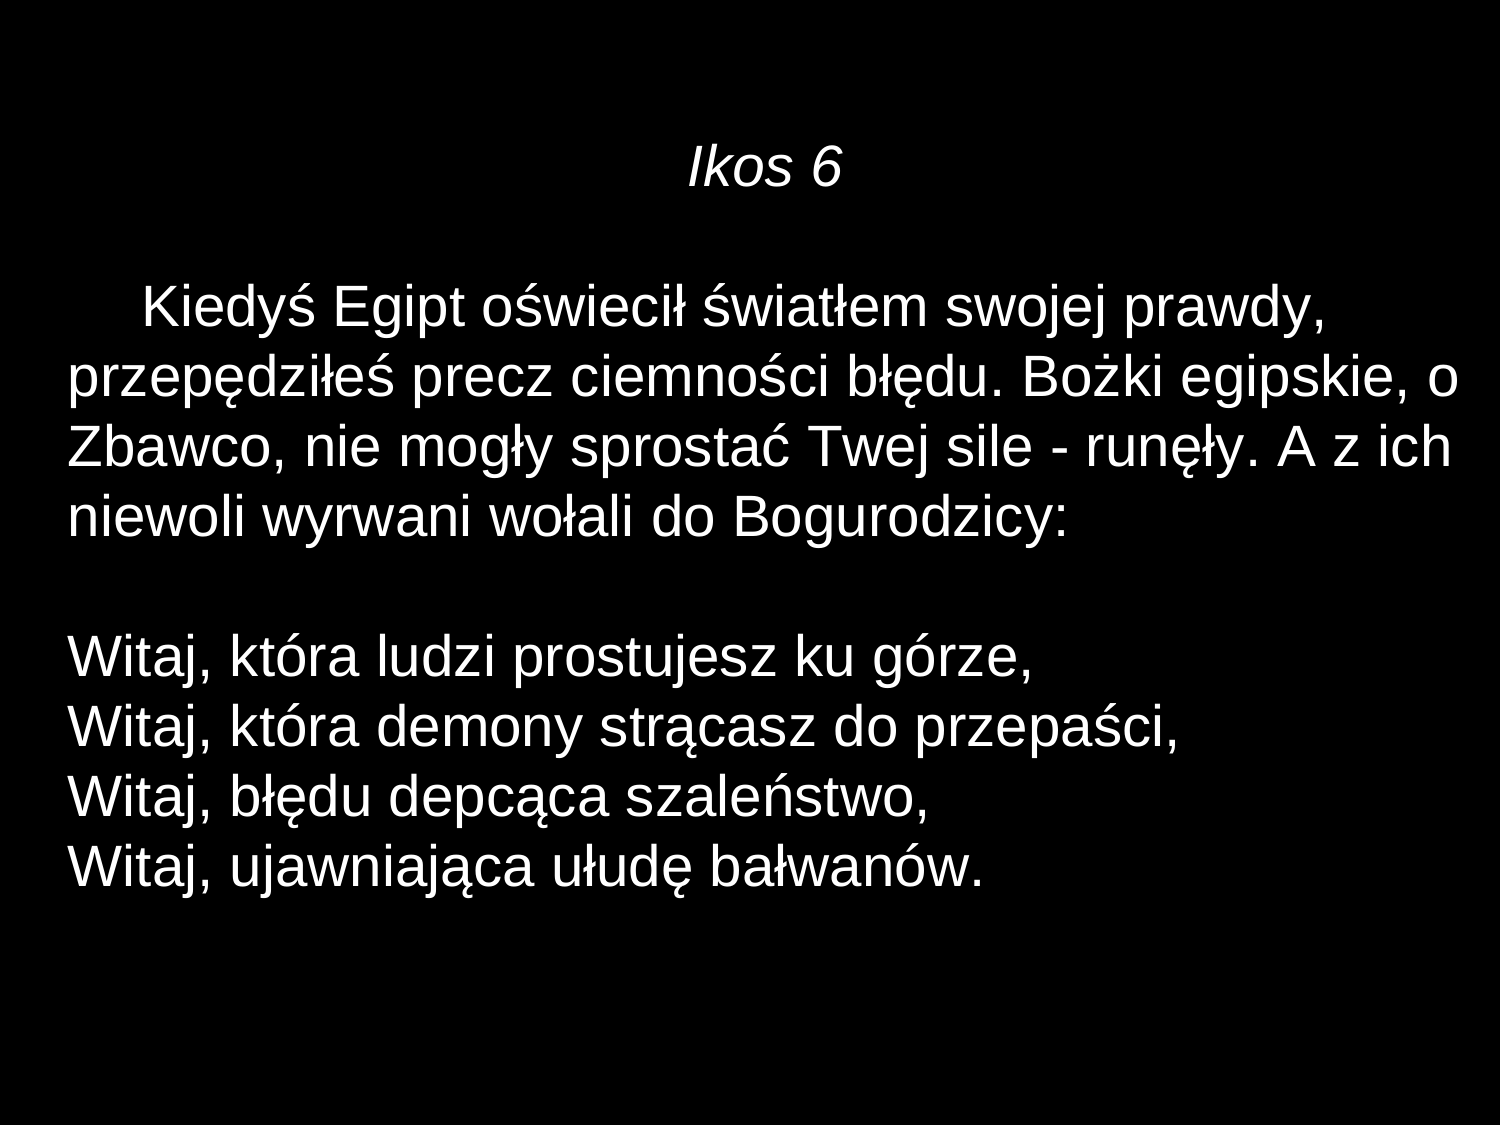

Ikos 6
	Kiedyś Egipt oświecił światłem swojej prawdy, przepędziłeś precz ciemności błędu. Bożki egipskie, o Zbawco, nie mogły sprostać Twej sile - runęły. A z ich niewoli wyrwani wołali do Bogurodzicy:
Witaj, która ludzi prostujesz ku górze,
Witaj, która demony strącasz do przepaści,
Witaj, błędu depcąca szaleństwo,
Witaj, ujawniająca ułudę bałwanów.